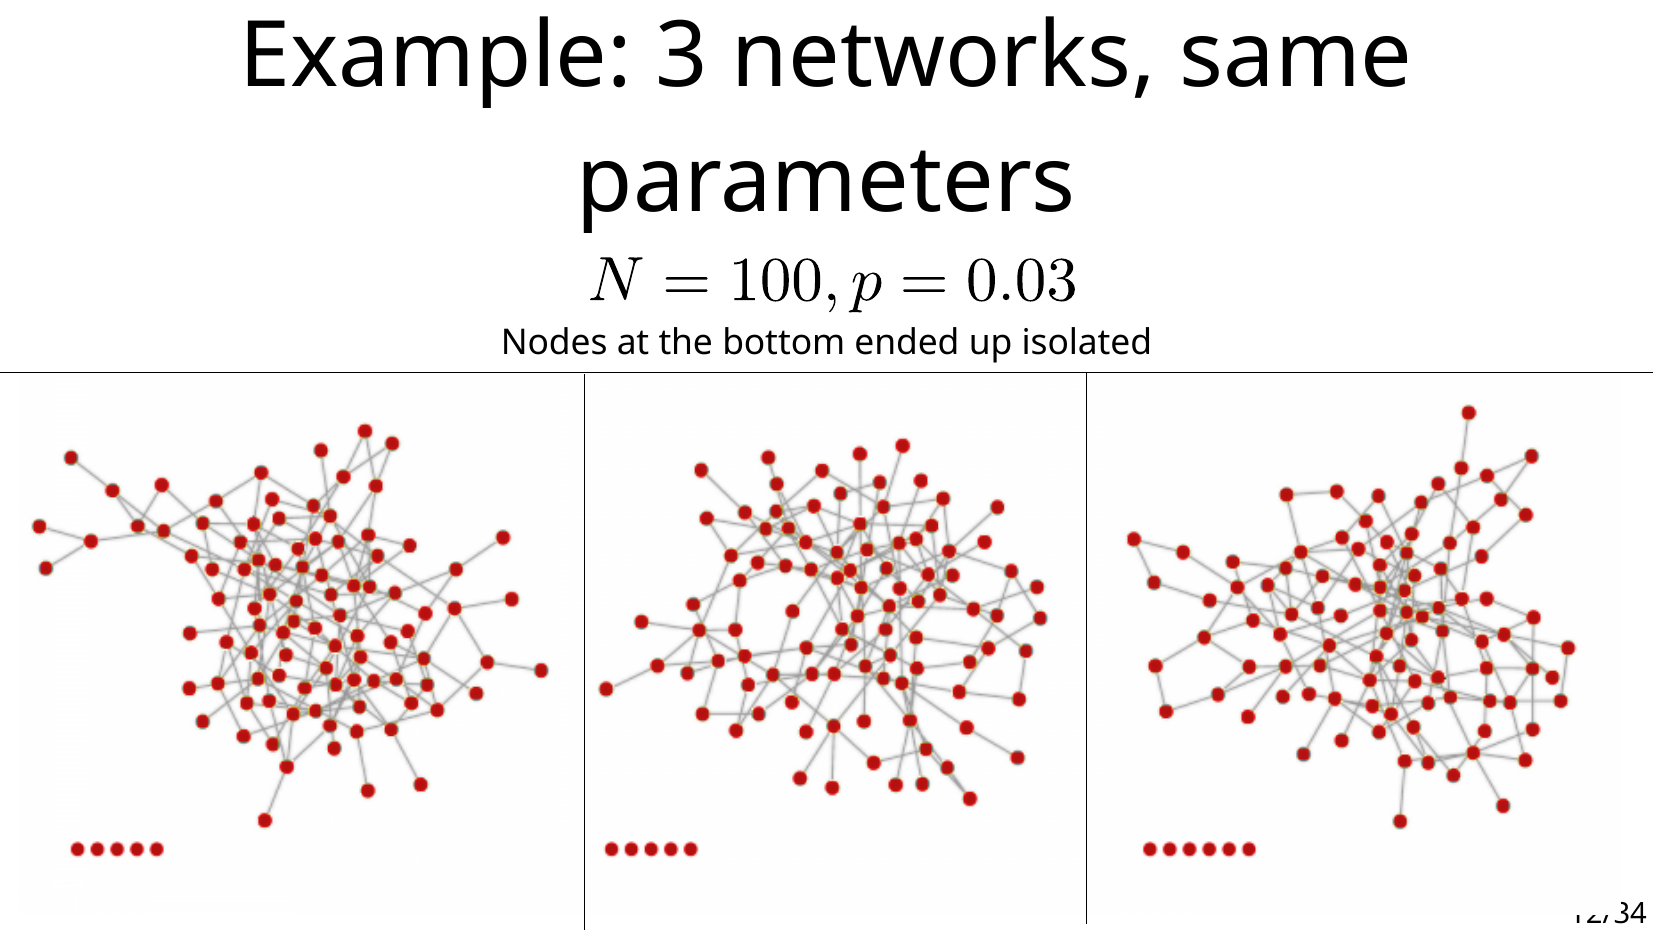

# Example: 3 networks, same parameters
Nodes at the bottom ended up isolated
12